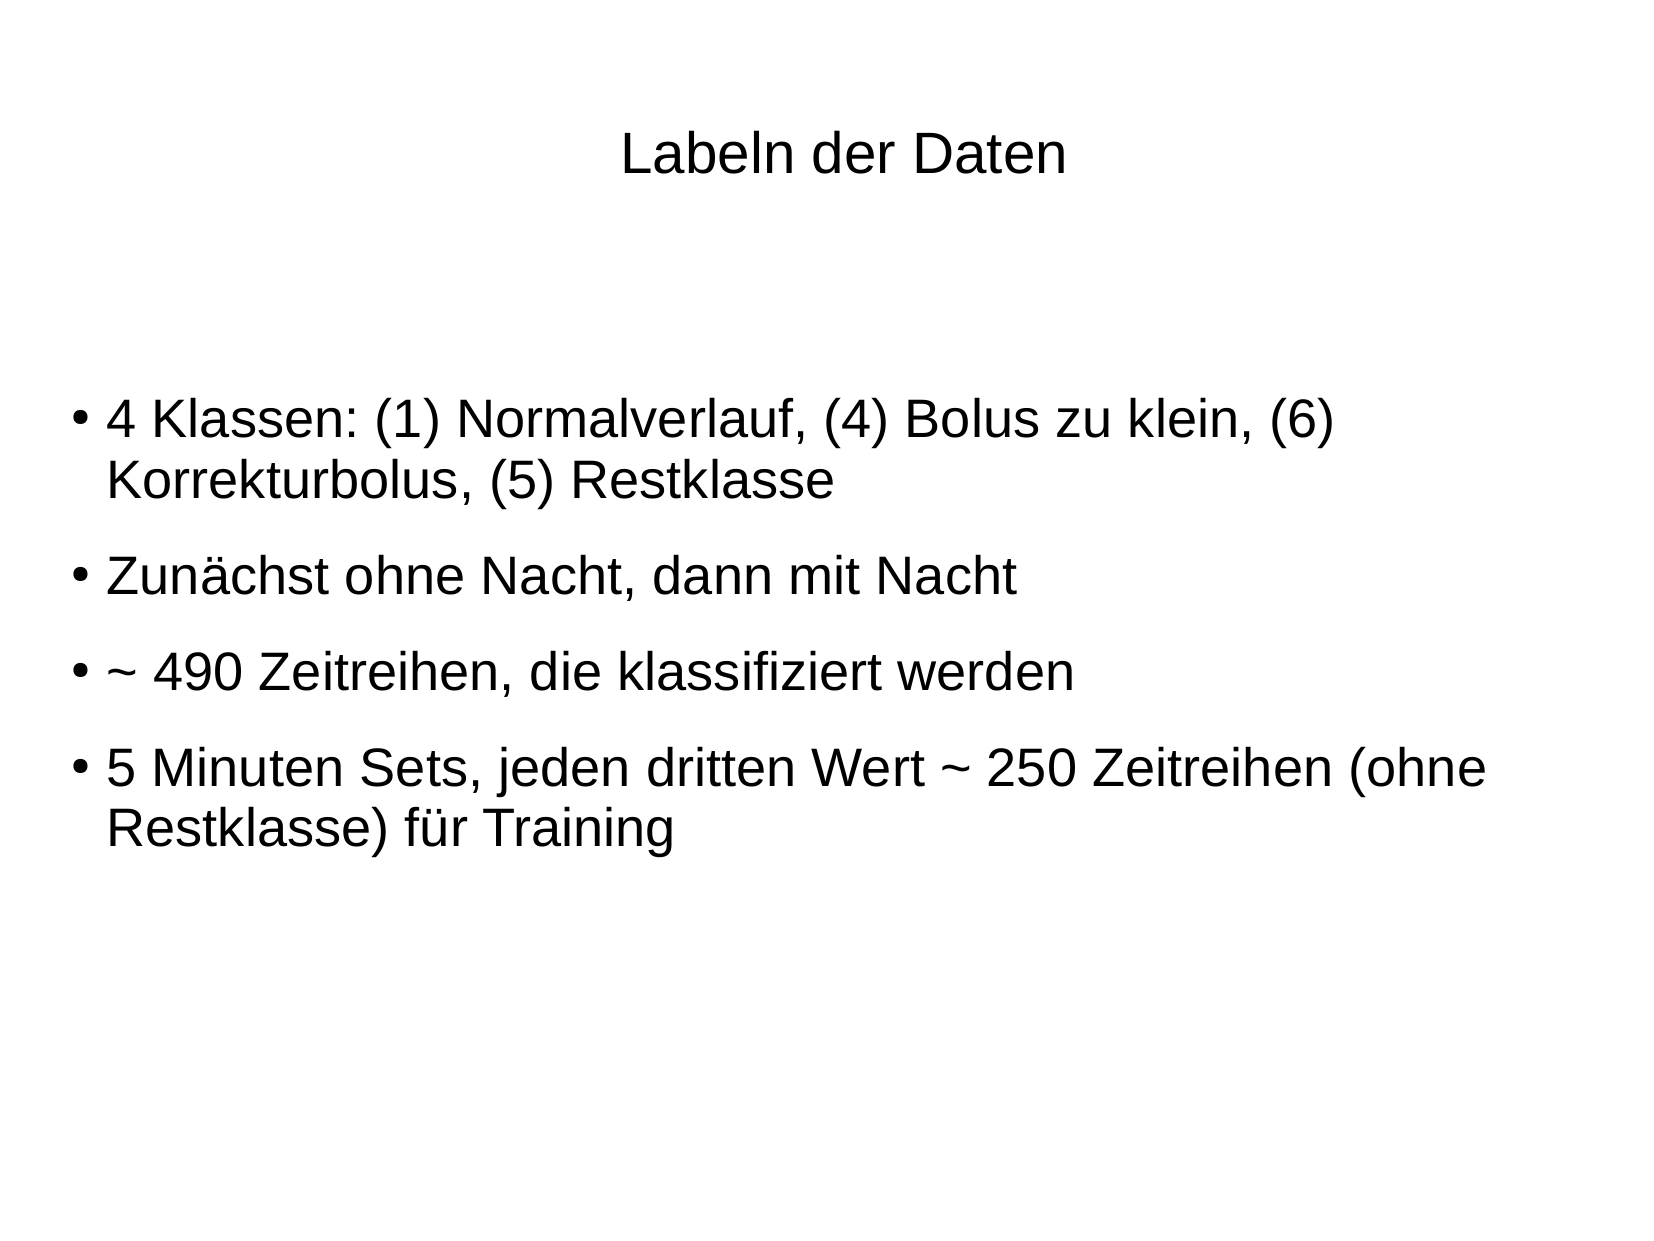

# Labeln der Daten
4 Klassen: (1) Normalverlauf, (4) Bolus zu klein, (6) Korrekturbolus, (5) Restklasse
Zunächst ohne Nacht, dann mit Nacht
~ 490 Zeitreihen, die klassifiziert werden
5 Minuten Sets, jeden dritten Wert ~ 250 Zeitreihen (ohne Restklasse) für Training